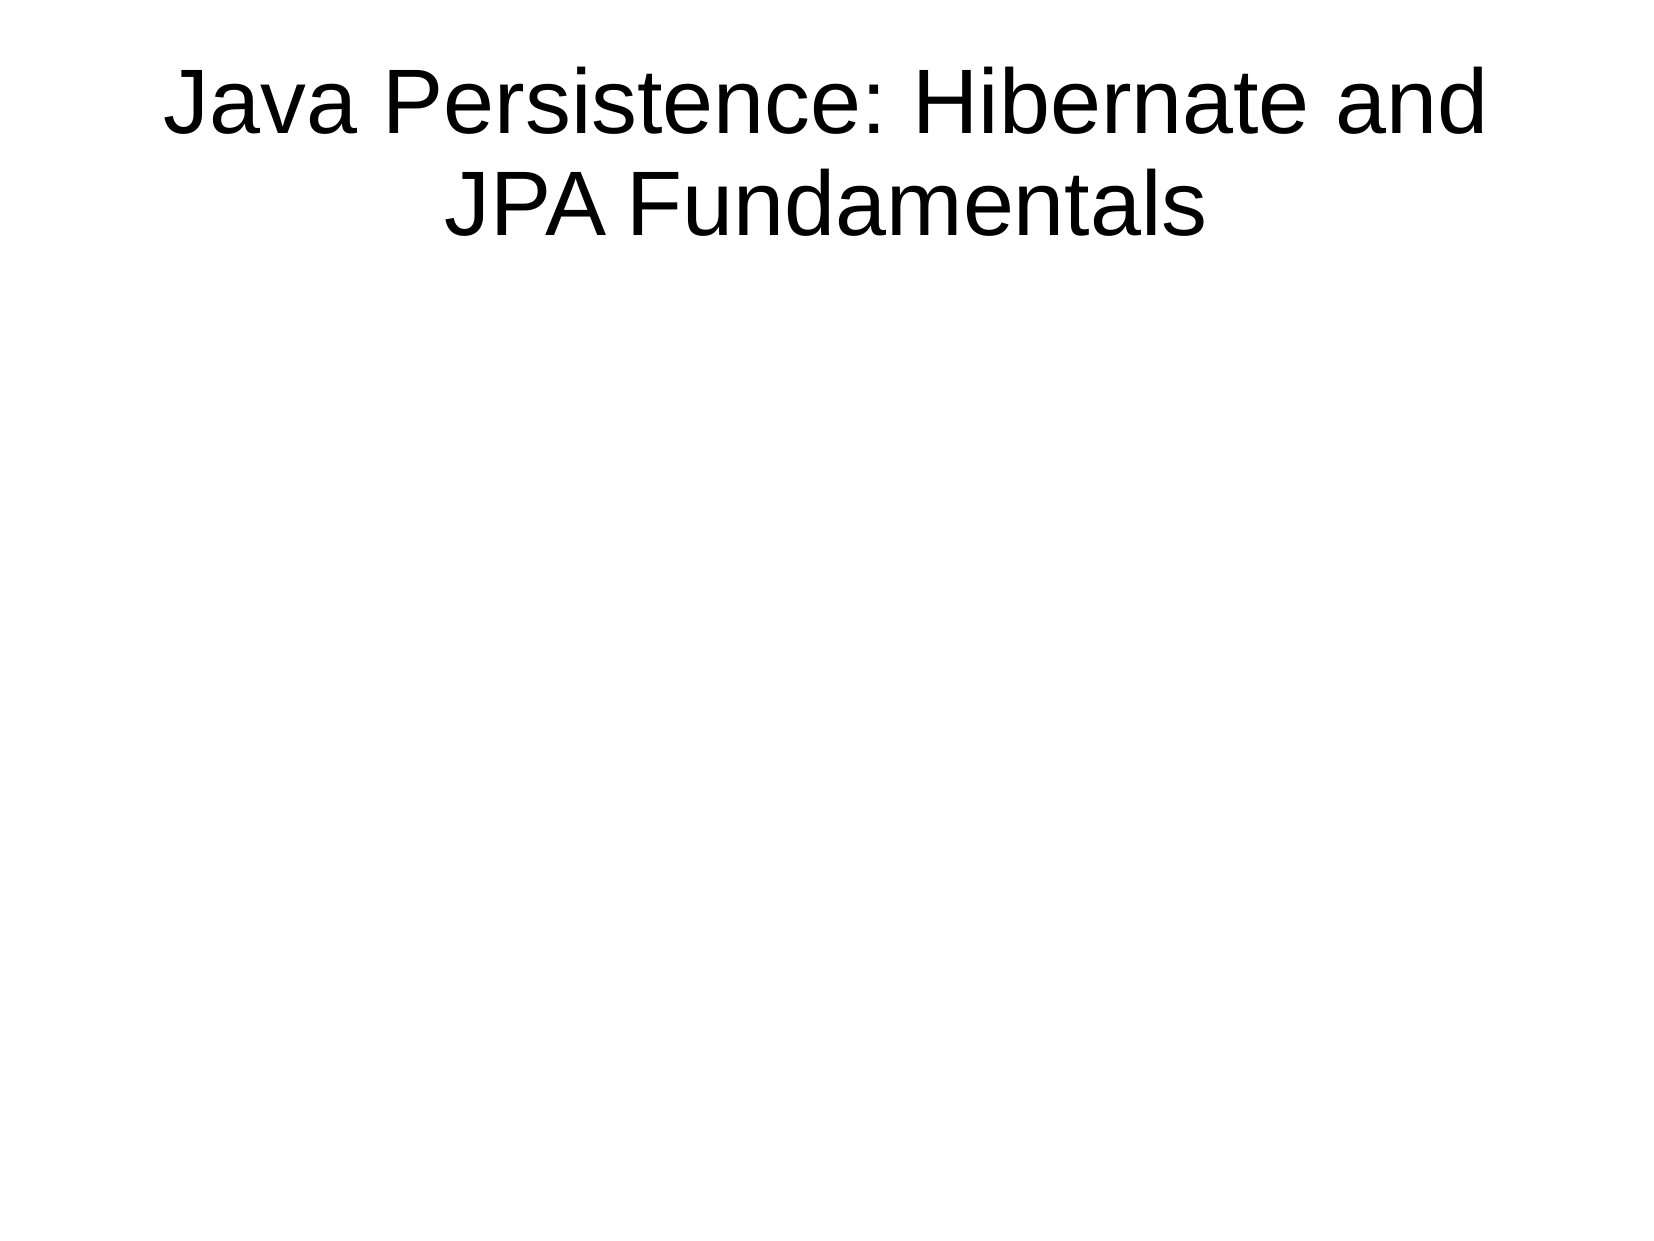

# Java Persistence: Hibernate and JPA Fundamentals